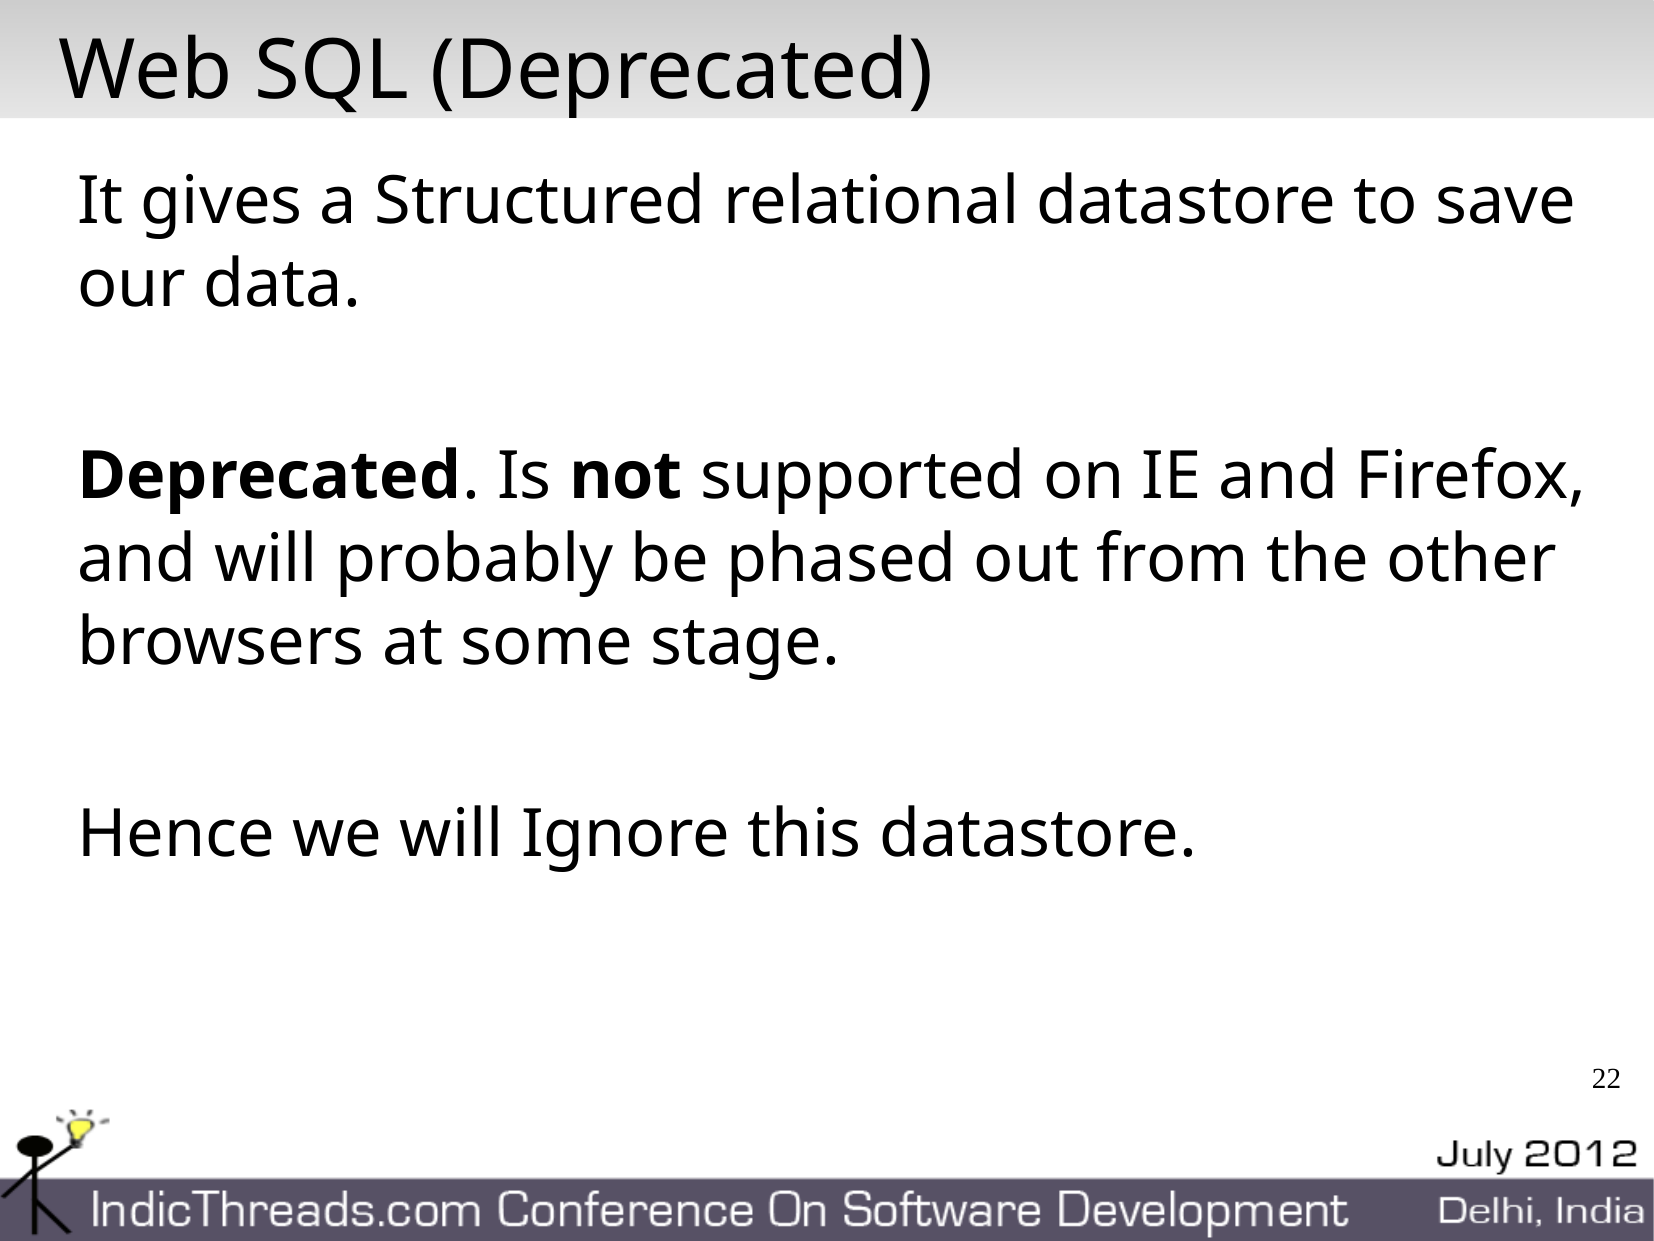

# Web SQL (Deprecated)
It gives a Structured relational datastore to save our data.
Deprecated. Is not supported on IE and Firefox, and will probably be phased out from the other browsers at some stage.
Hence we will Ignore this datastore.
22